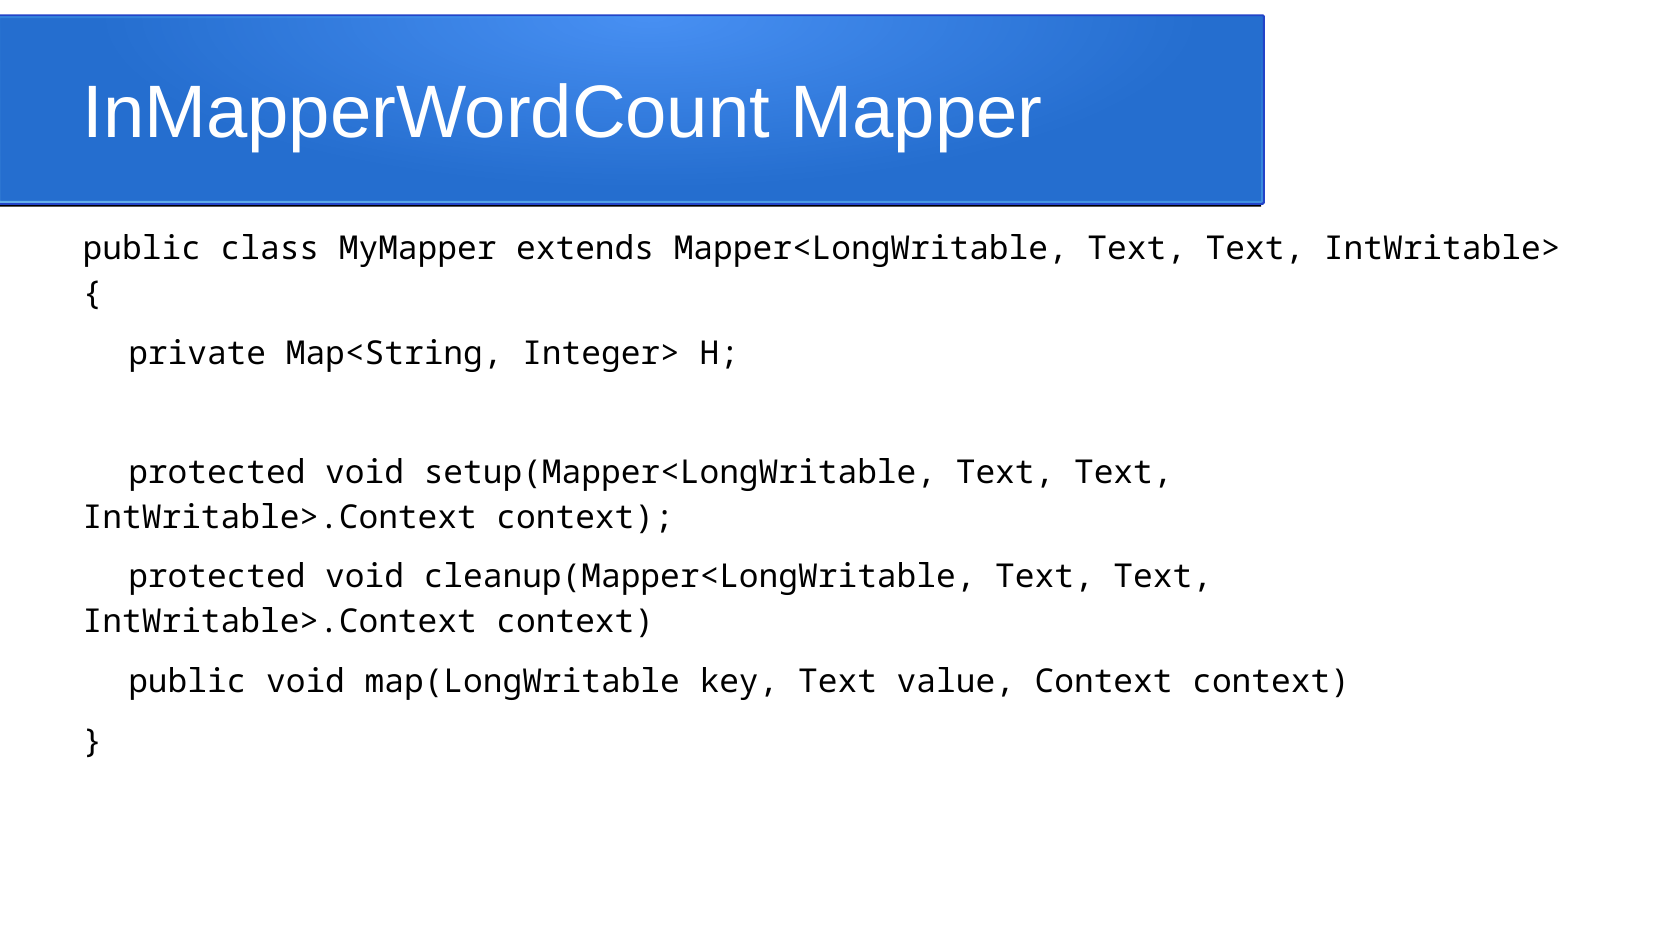

# InMapperWordCount Mapper
public class MyMapper extends Mapper<LongWritable, Text, Text, IntWritable> {
	private Map<String, Integer> H;
	protected void setup(Mapper<LongWritable, Text, Text, IntWritable>.Context context);
	protected void cleanup(Mapper<LongWritable, Text, Text, IntWritable>.Context context)
	public void map(LongWritable key, Text value, Context context)
}